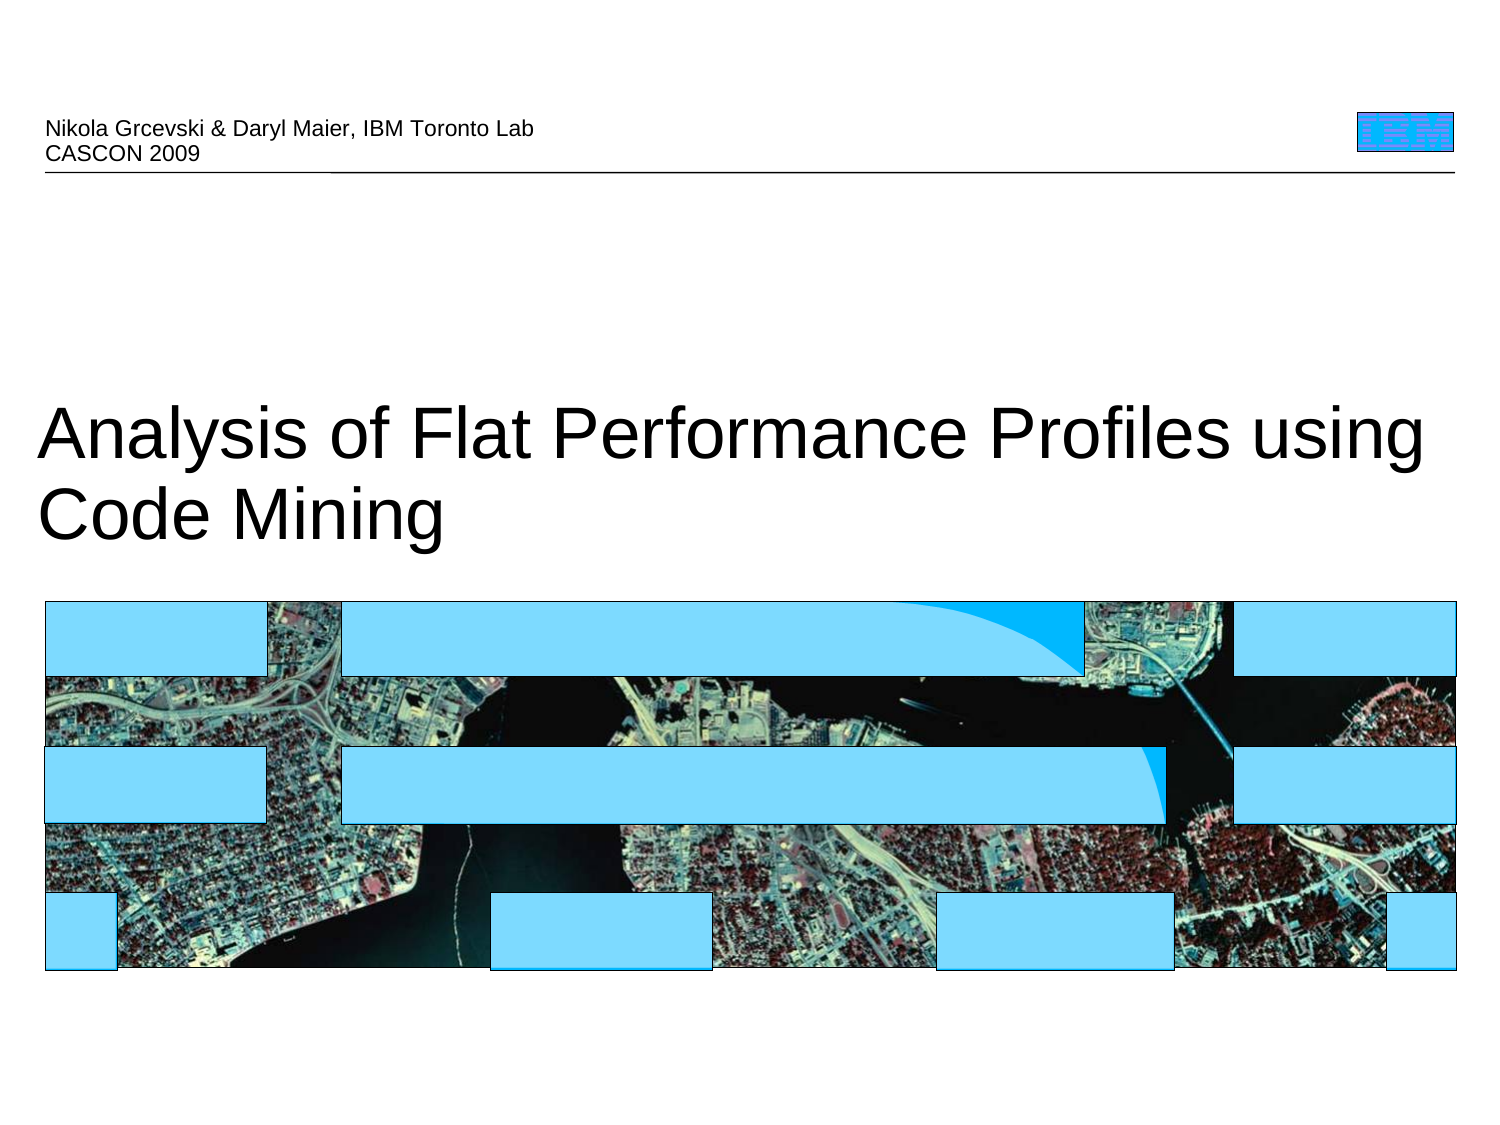

Nikola Grcevski & Daryl Maier, IBM Toronto Lab
CASCON 2009
# Analysis of Flat Performance Profiles using Code Mining
1